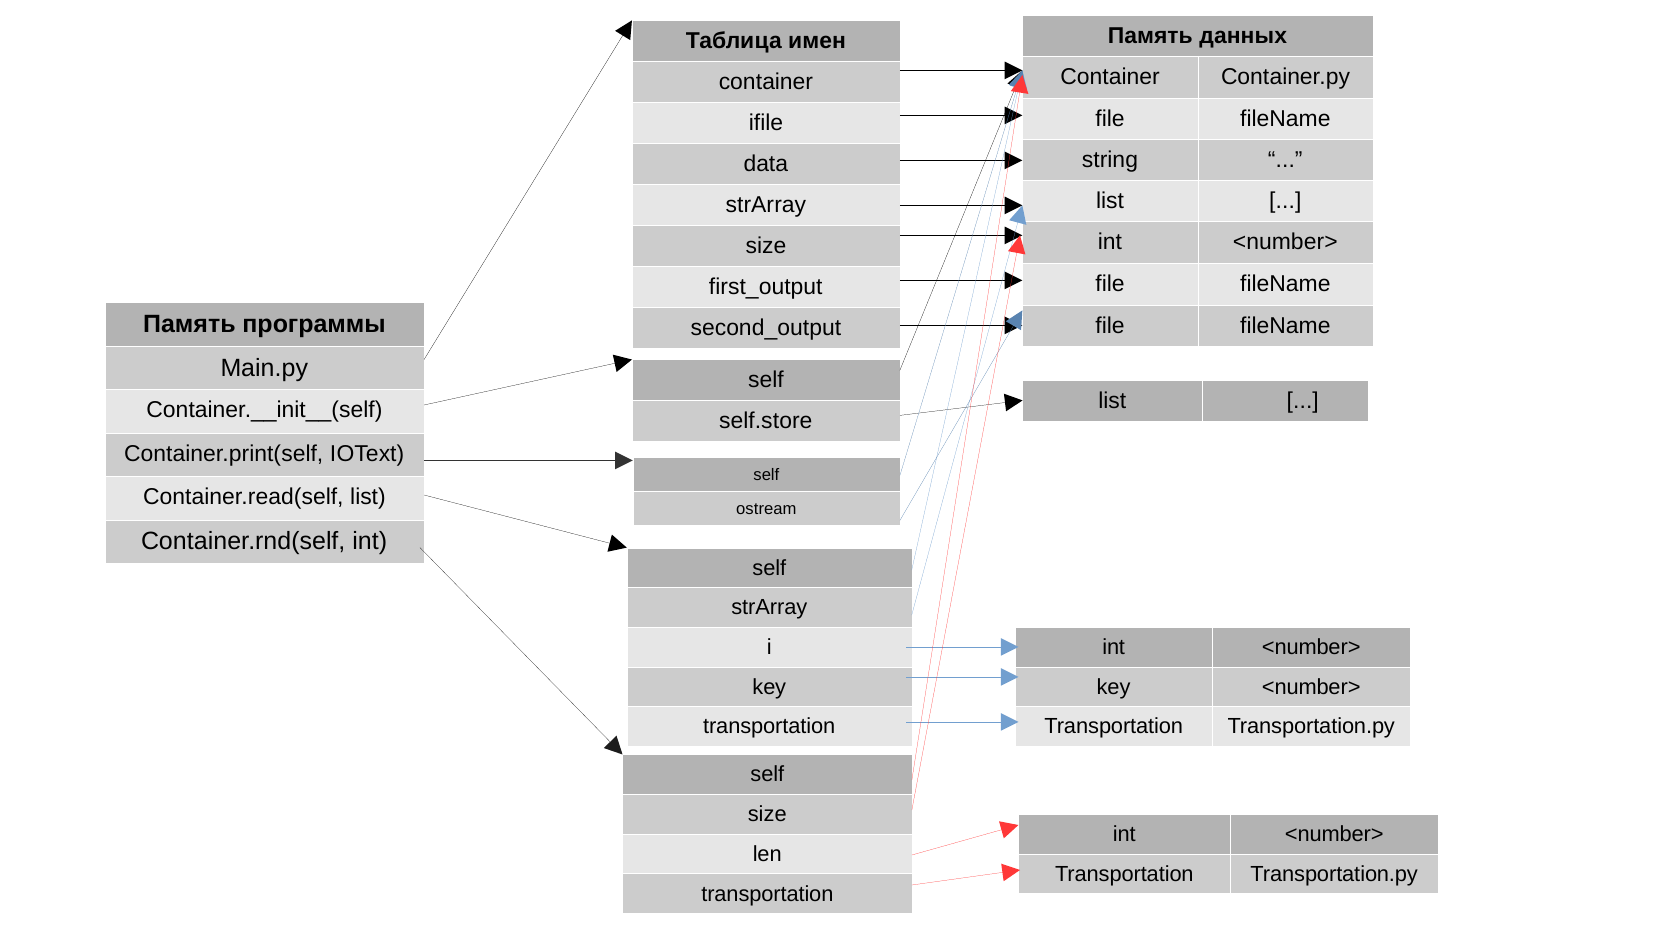

| Память данных | |
| --- | --- |
| Container | Container.py |
| file | fileName |
| string | “...” |
| list | [...] |
| int | |
| file | fileName |
| file | fileName |
| Таблица имен |
| --- |
| container |
| ifile |
| data |
| strArray |
| size |
| first\_output |
| second\_output |
| Память программы |
| --- |
| Main.py |
| Container.\_\_init\_\_(self) |
| Container.print(self, IOText) |
| Container.read(self, list) |
| Container.rnd(self, int) |
| self |
| --- |
| self.store |
| list | [...] |
| --- | --- |
| self |
| --- |
| ostream |
| self |
| --- |
| strArray |
| i |
| key |
| transportation |
| int | |
| --- | --- |
| key | |
| Transportation | Transportation.py |
| self |
| --- |
| size |
| len |
| transportation |
| int | |
| --- | --- |
| Transportation | Transportation.py |